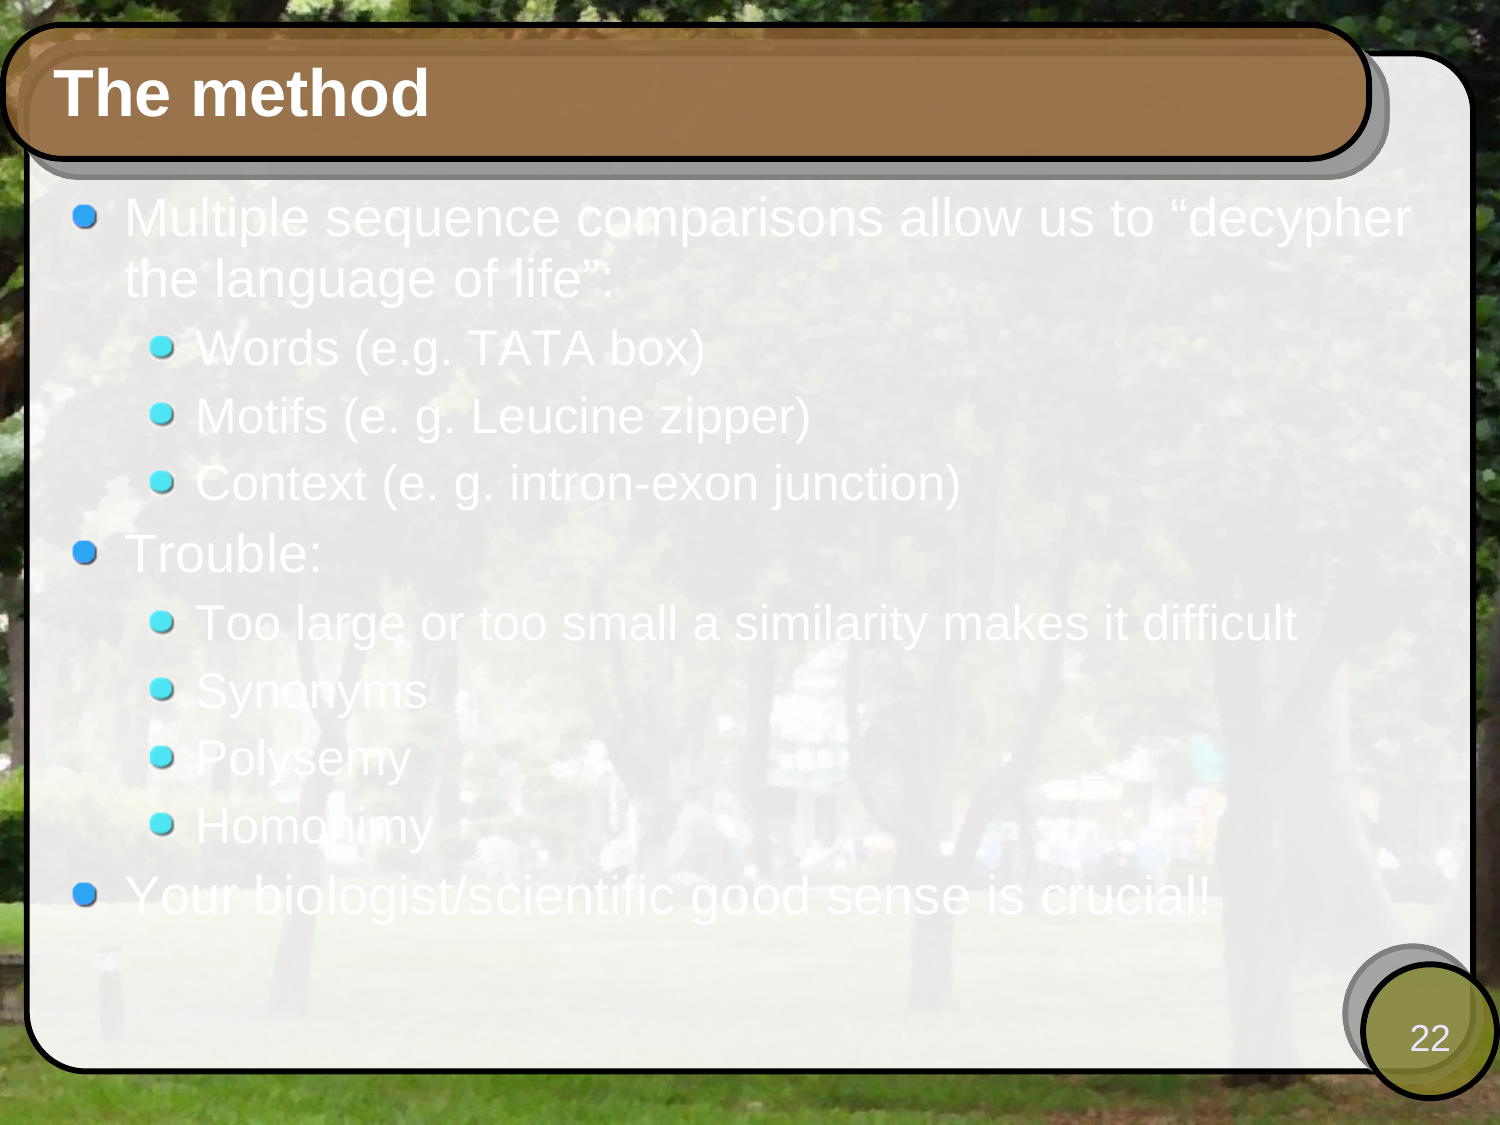

# The method
Multiple sequence comparisons allow us to “decypher the language of life”:
Words (e.g. TATA box)
Motifs (e. g. Leucine zipper)
Context (e. g. intron-exon junction)
Trouble:
Too large or too small a similarity makes it difficult
Synonyms
Polysemy
Homonimy
Your biologist/scientific good sense is crucial!
22